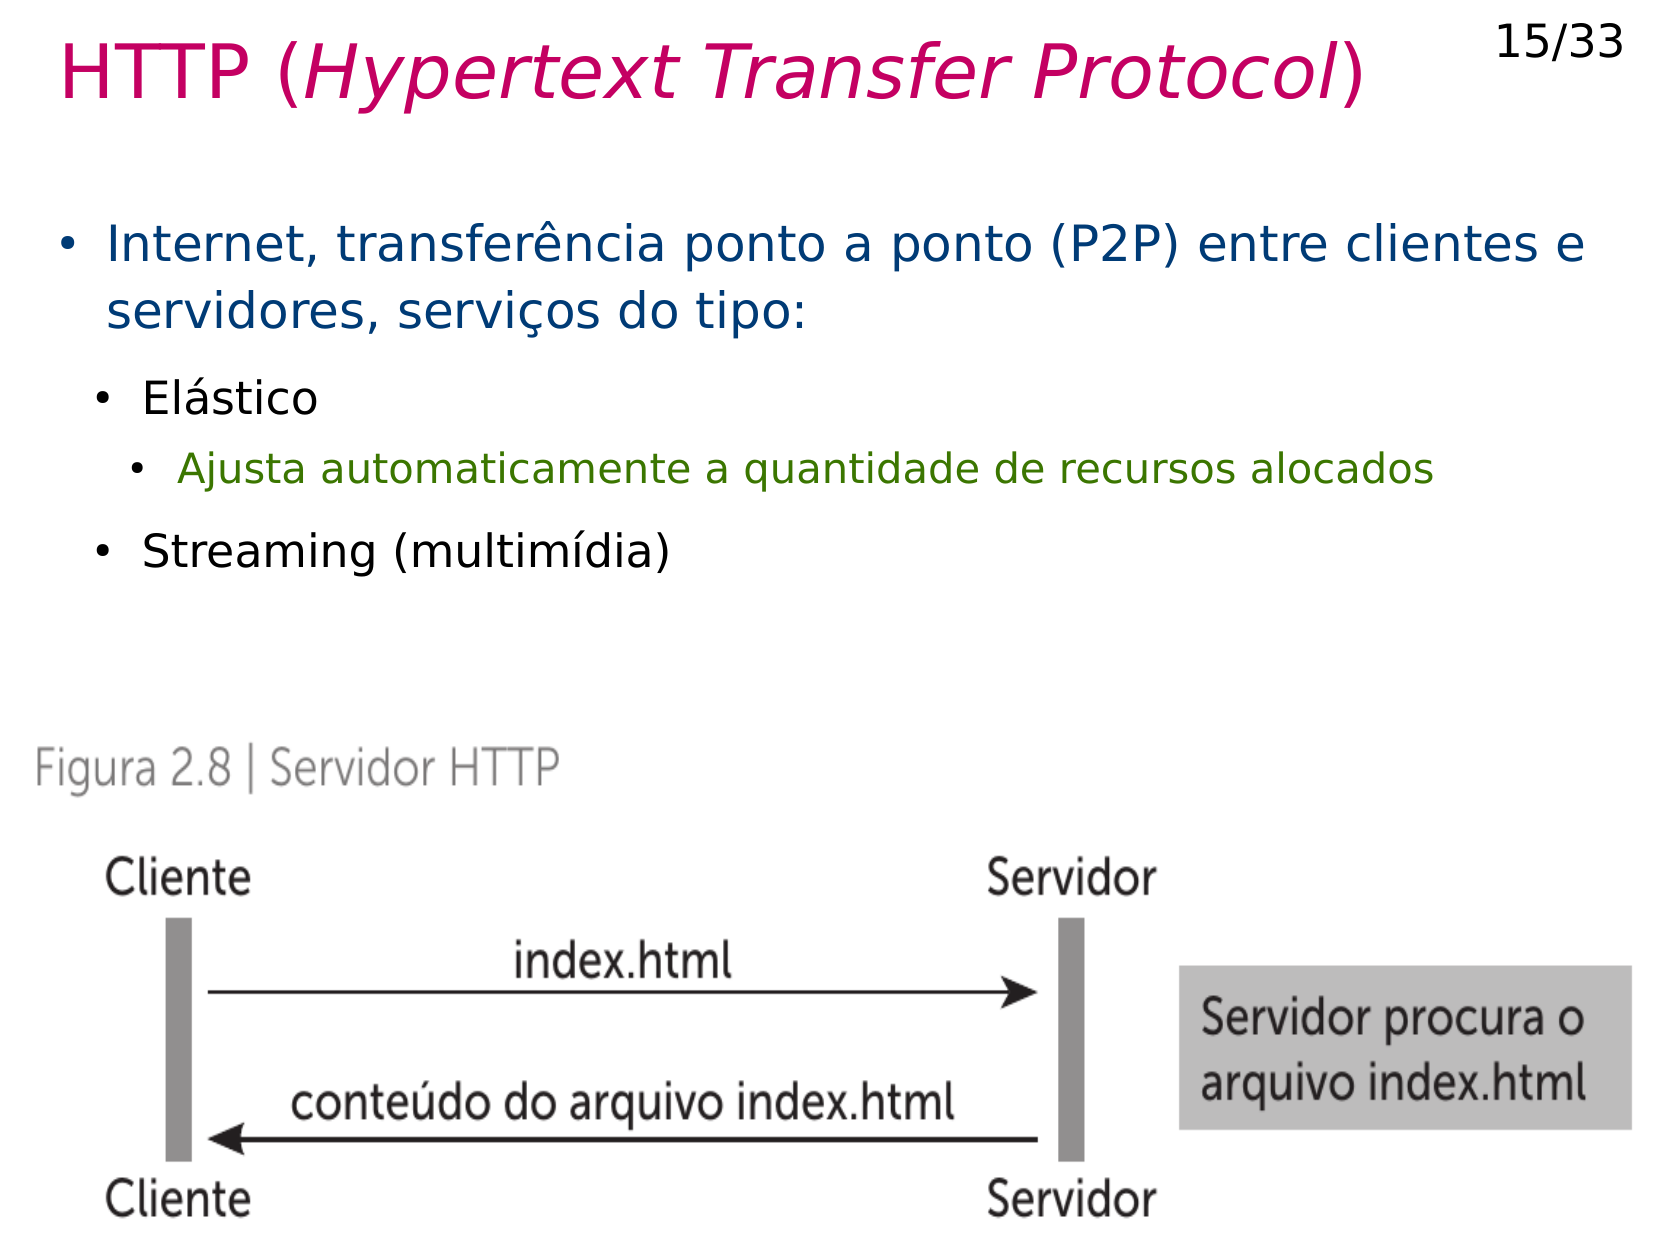

15
# HTTP (Hypertext Transfer Protocol)
Internet, transferência ponto a ponto (P2P) entre clientes e servidores, serviços do tipo:
Elástico
Ajusta automaticamente a quantidade de recursos alocados
Streaming (multimídia)